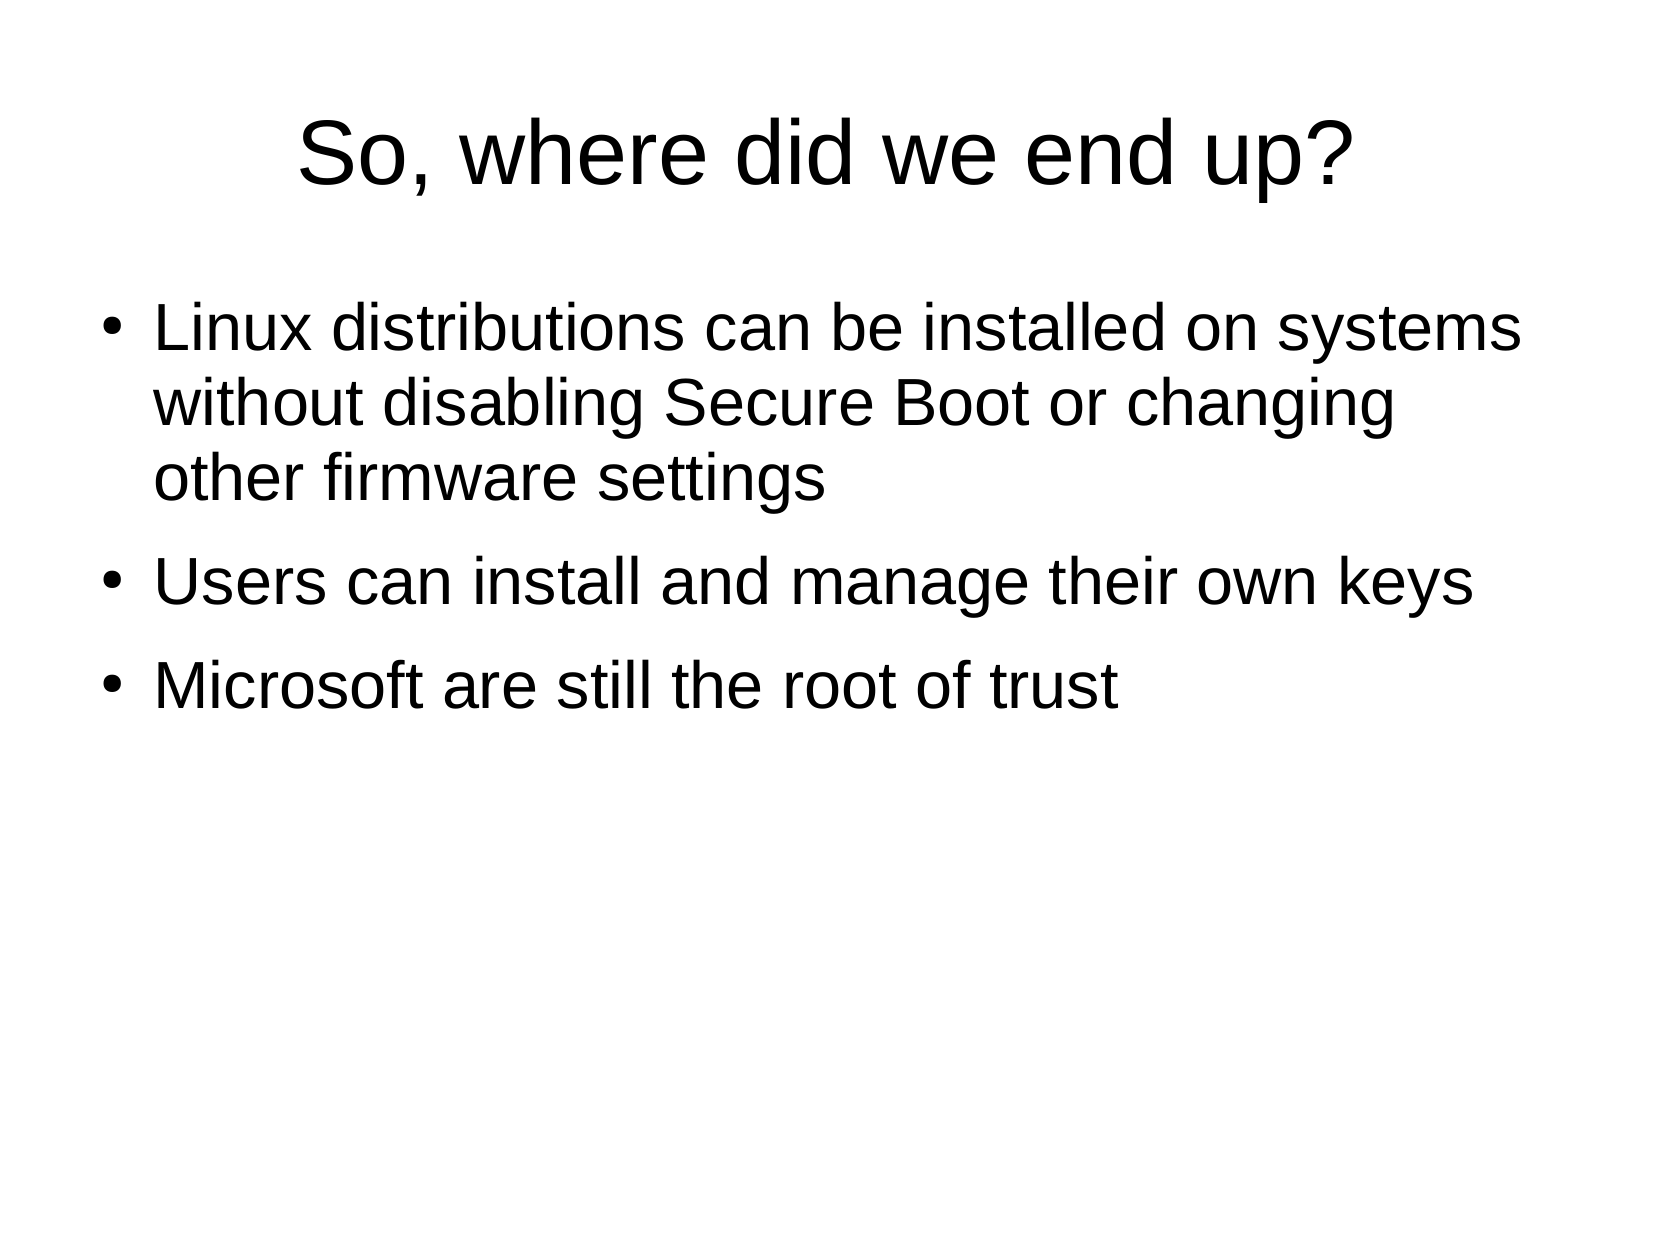

# So, where did we end up?
Linux distributions can be installed on systems without disabling Secure Boot or changing other firmware settings
Users can install and manage their own keys
Microsoft are still the root of trust